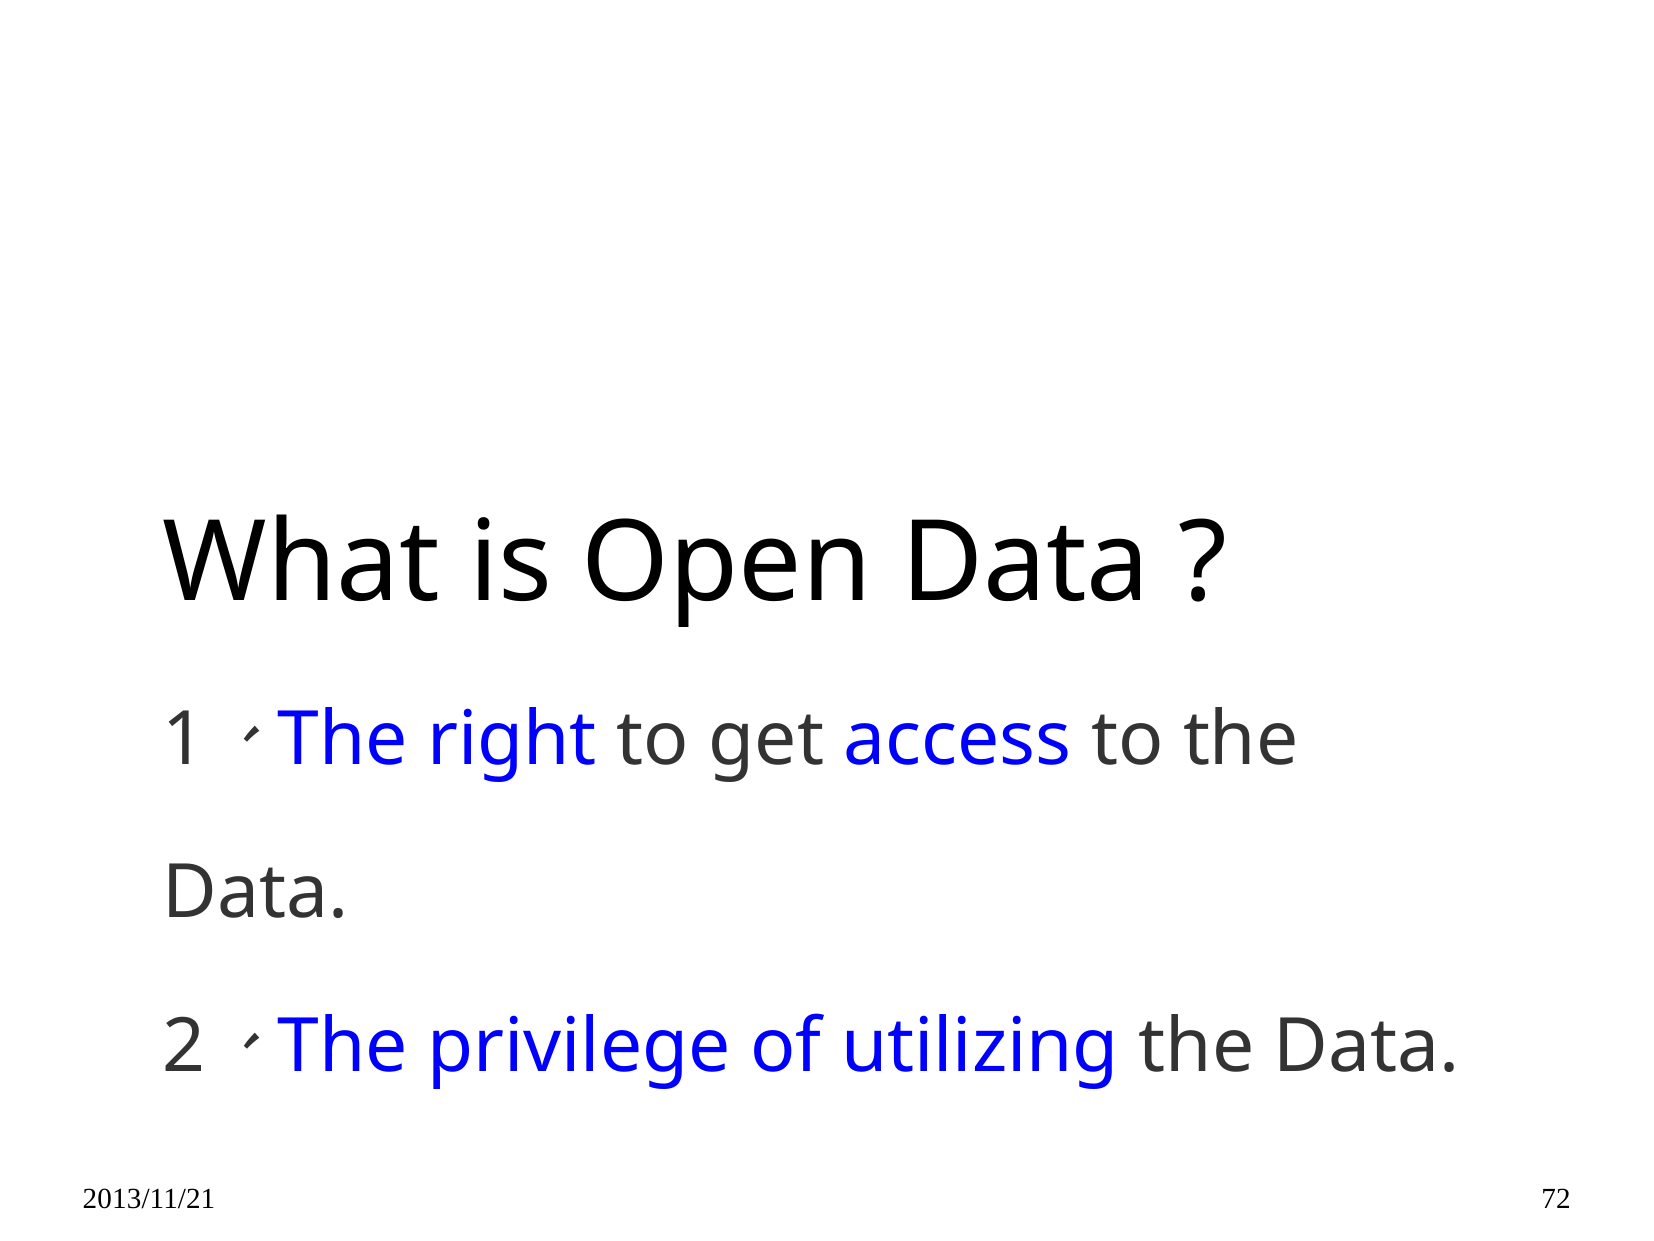

What is Open Data ?
1、The right to get access to the Data.
2、The privilege of utilizing the Data.
2013/11/21
72